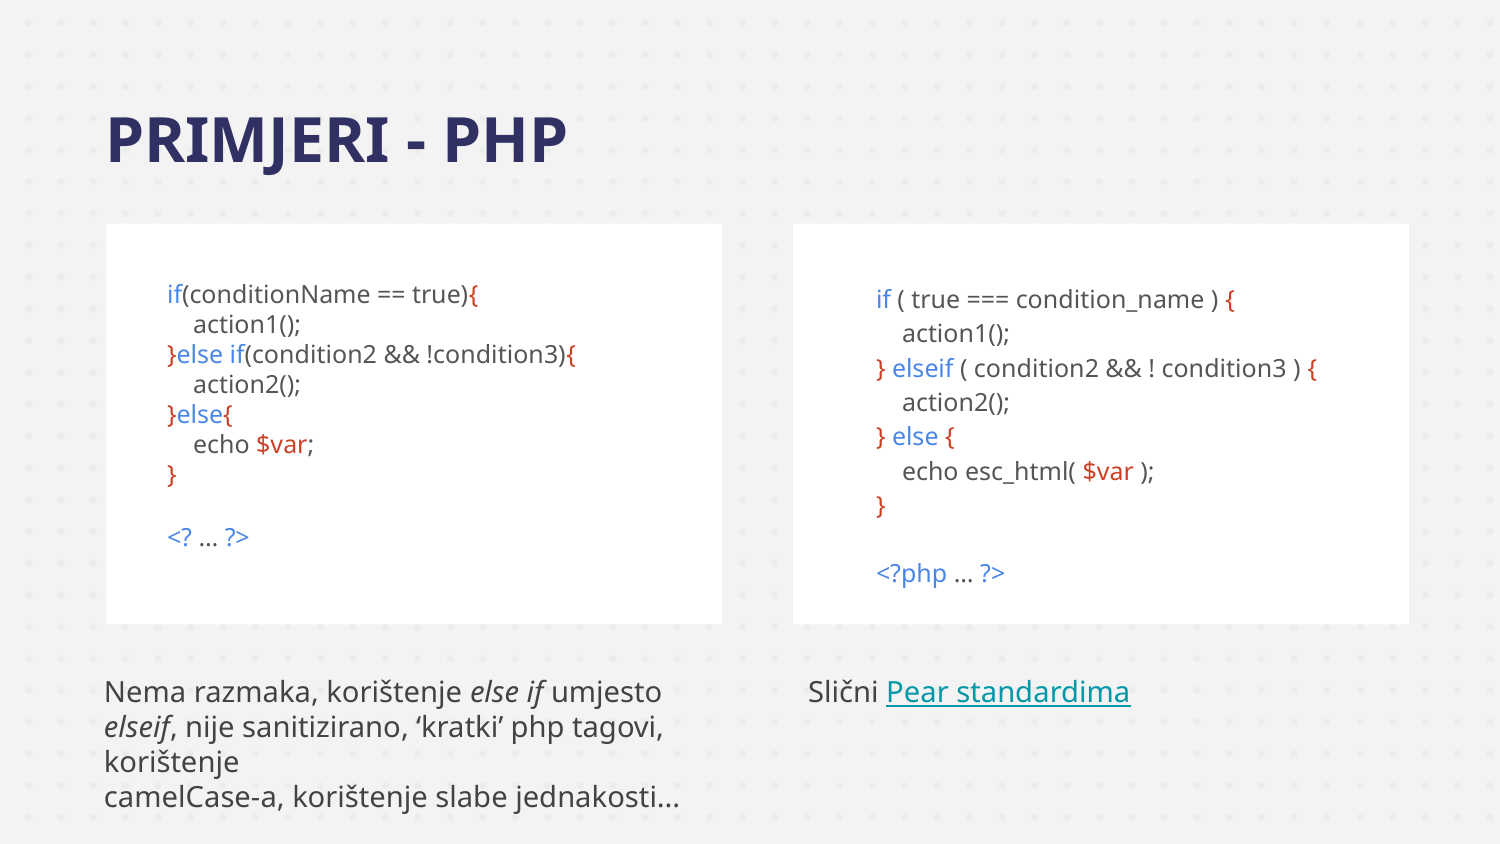

PRIMJERI - PHP
# if(conditionName == true){ action1(); }else if(condition2 && !condition3){ action2(); }else{ echo $var; }
<? … ?>
if ( true === condition_name ) {
 action1();
} elseif ( condition2 && ! condition3 ) {
 action2();
} else {
 echo esc_html( $var );
}
<?php … ?>
Nema razmaka, korištenje else if umjesto elseif, nije sanitizirano, ‘kratki’ php tagovi, korištenje
camelCase-a, korištenje slabe jednakosti...
Slični Pear standardima